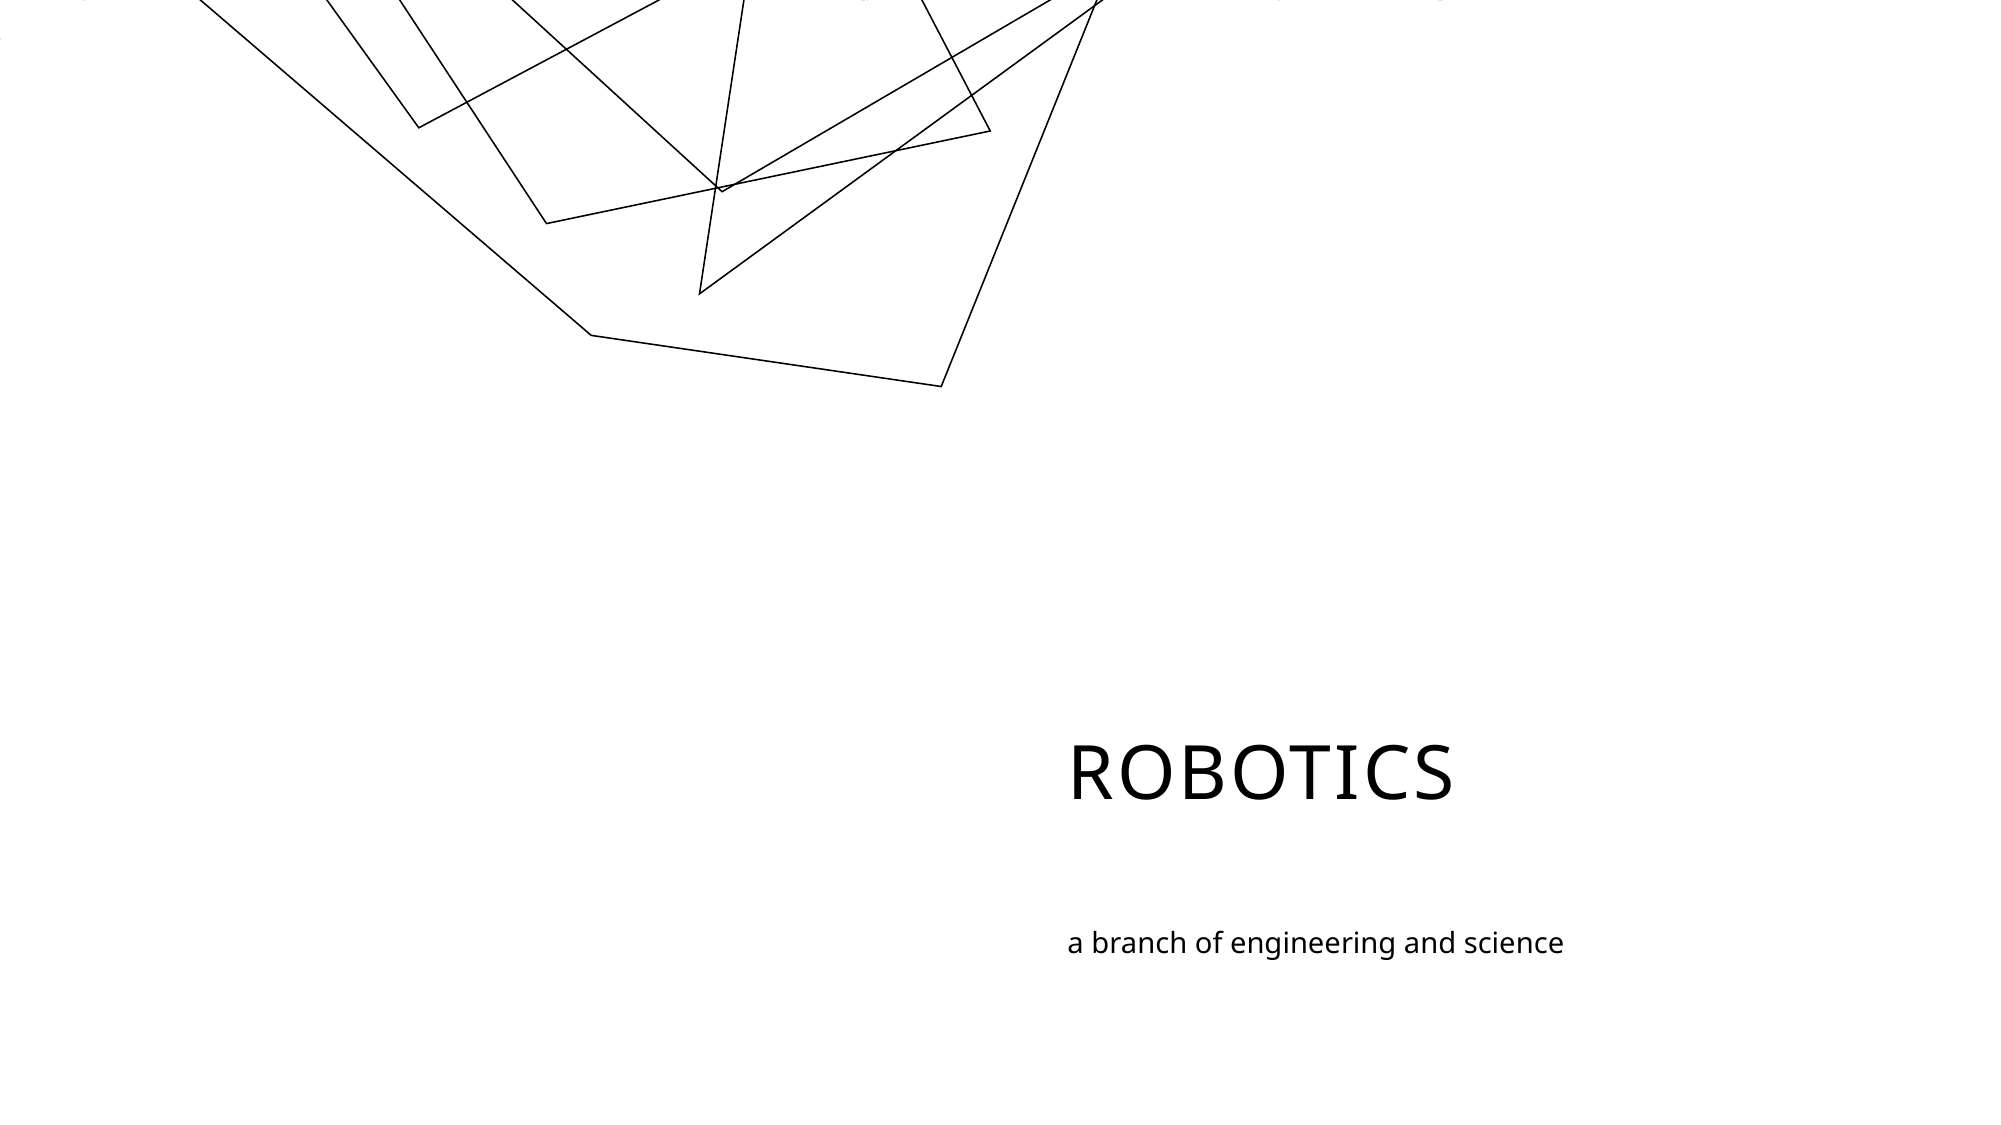

# ROBOTICS
a branch of engineering and science